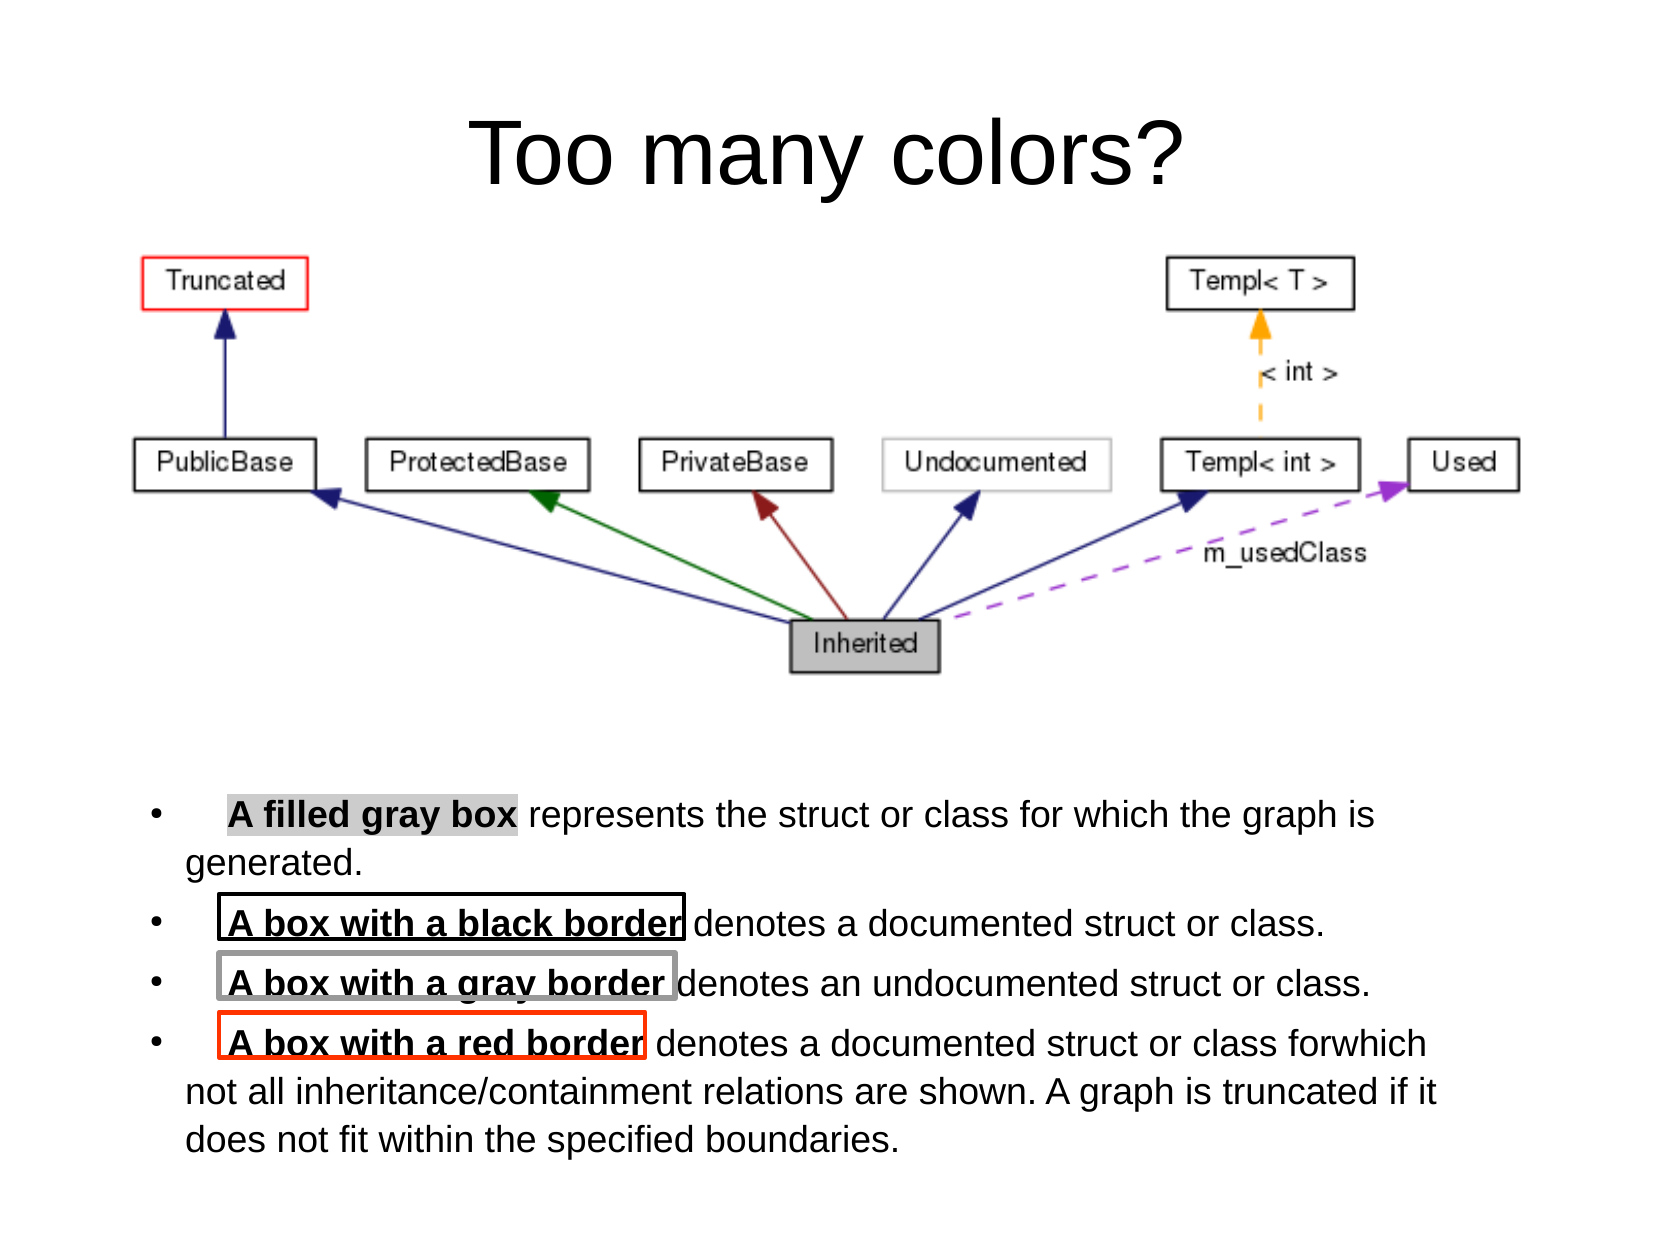

# Too many colors?
 A filled gray box represents the struct or class for which the graph is generated.
 A box with a black border denotes a documented struct or class.
 A box with a gray border denotes an undocumented struct or class.
 A box with a red border denotes a documented struct or class forwhich not all inheritance/containment relations are shown. A graph is truncated if it does not fit within the specified boundaries.